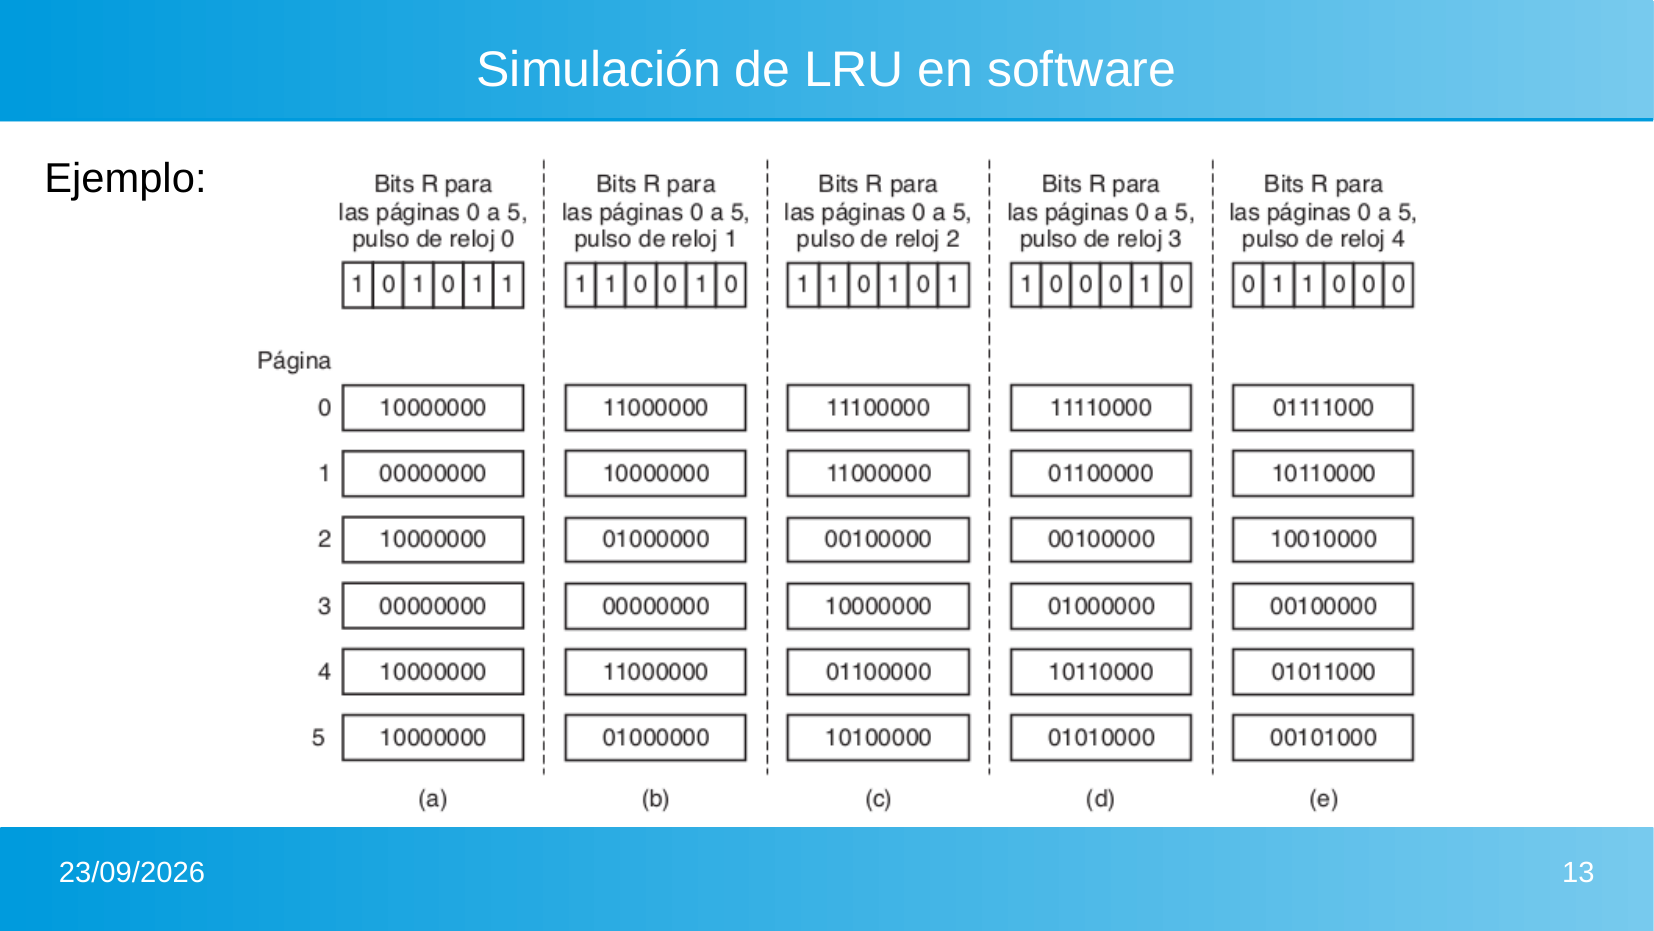

# Simulación de LRU en software
Ejemplo:
13